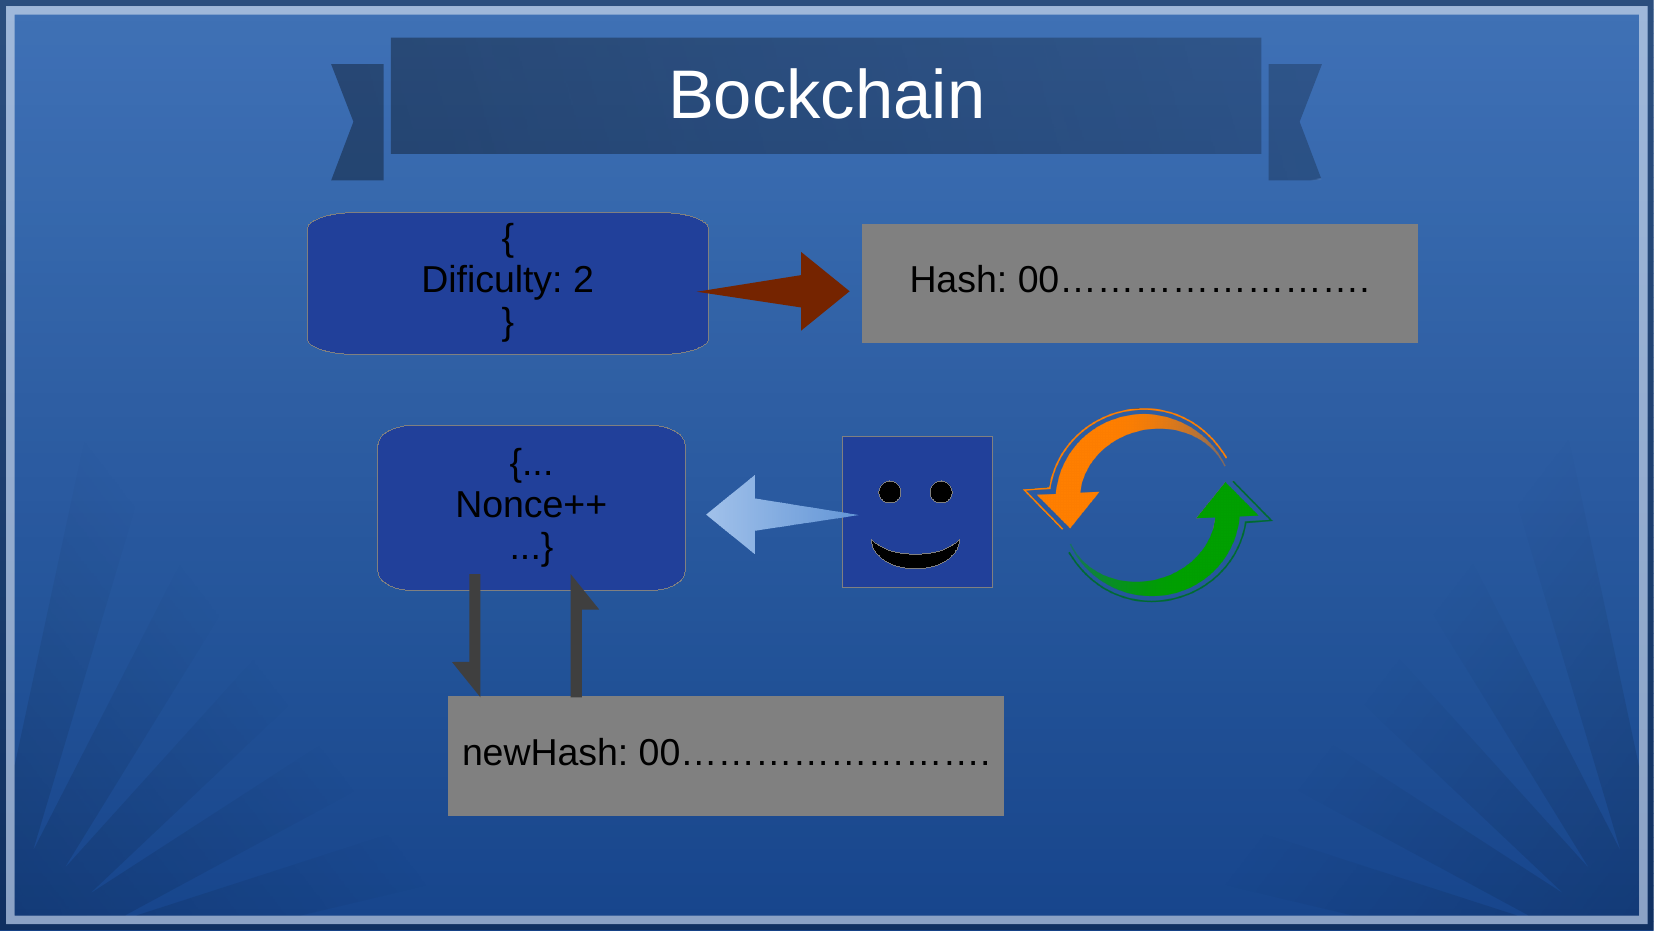

# Bockchain
{
Dificulty: 2
}
Hash: 00…………………….
{...
Nonce++
...}
newHash: 00…………………….